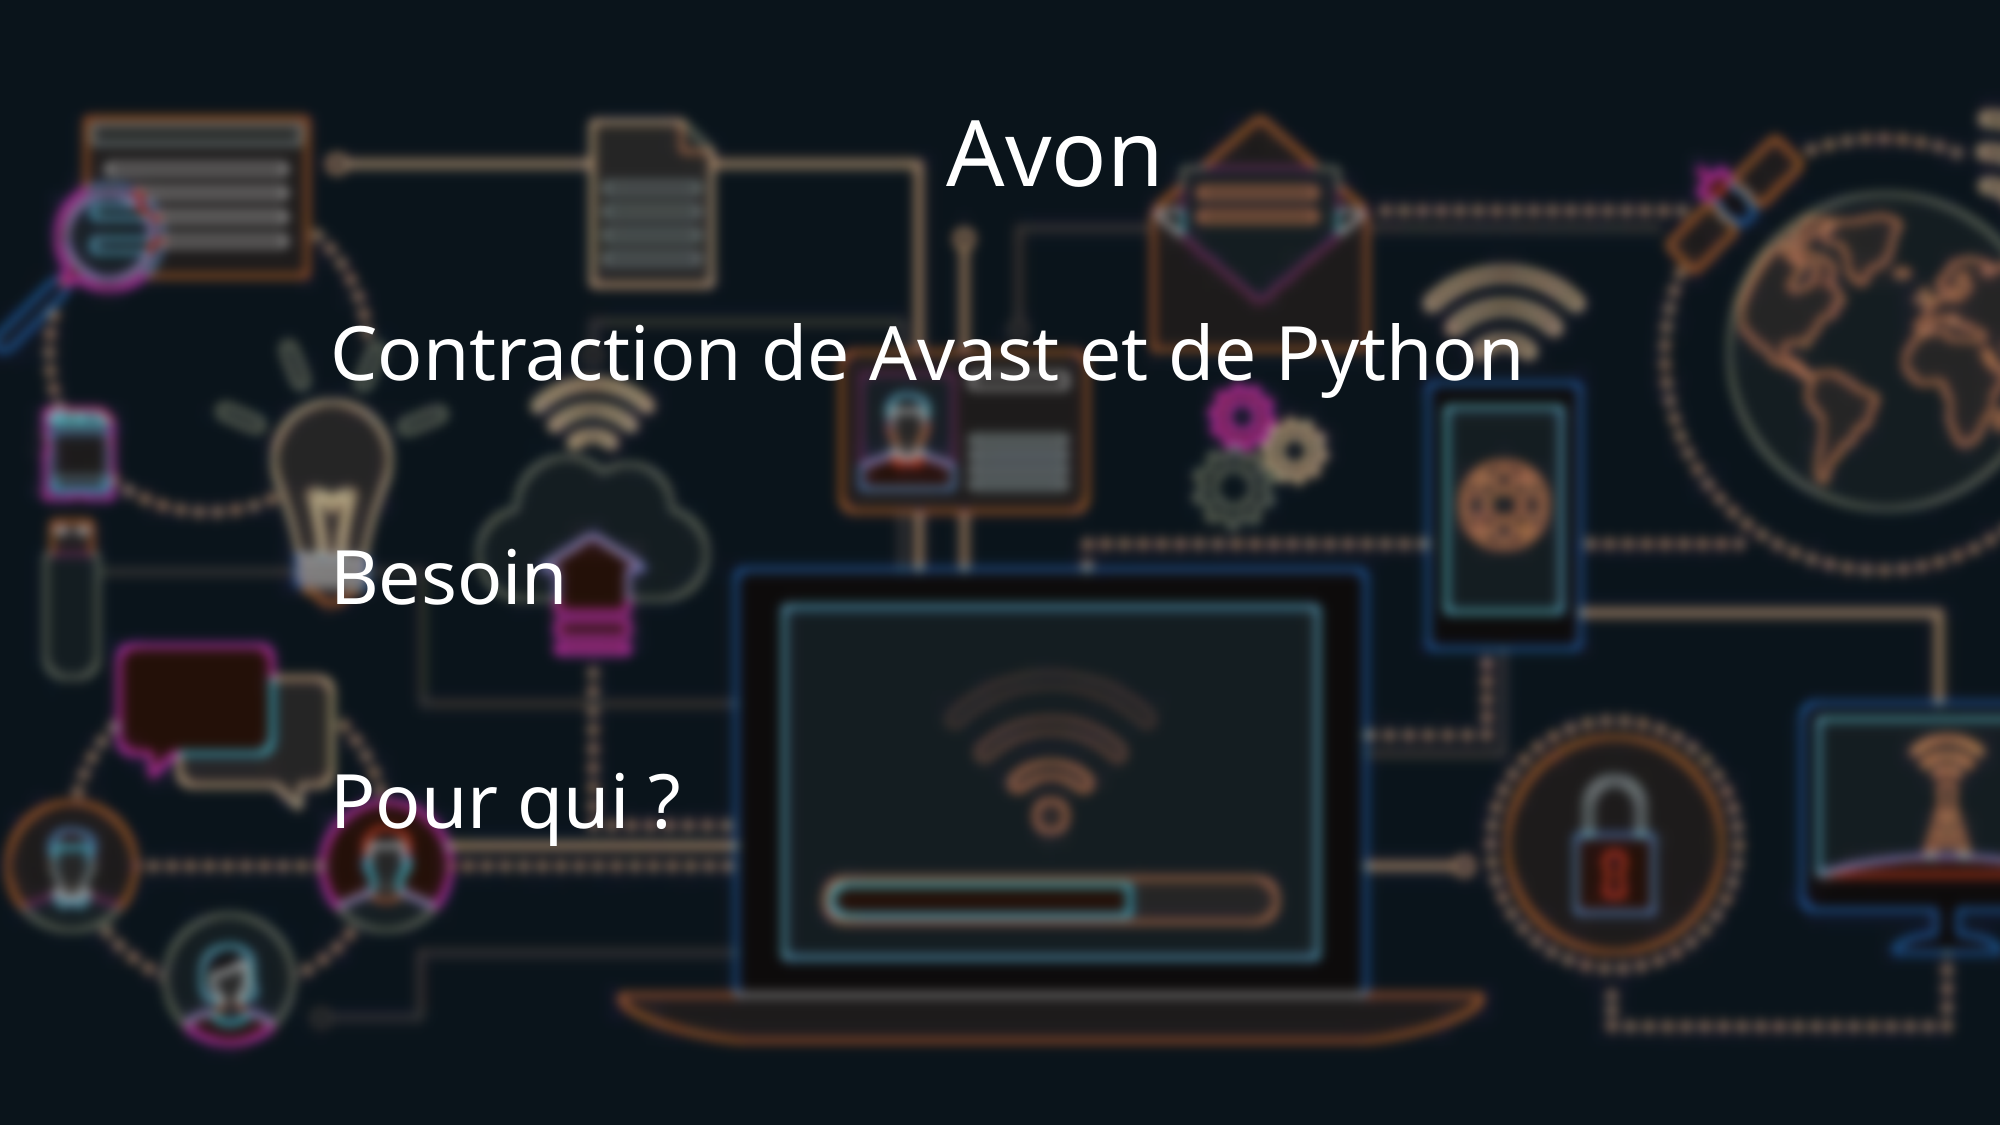

Avon
Contraction de Avast et de Python
Besoin
Pour qui ?